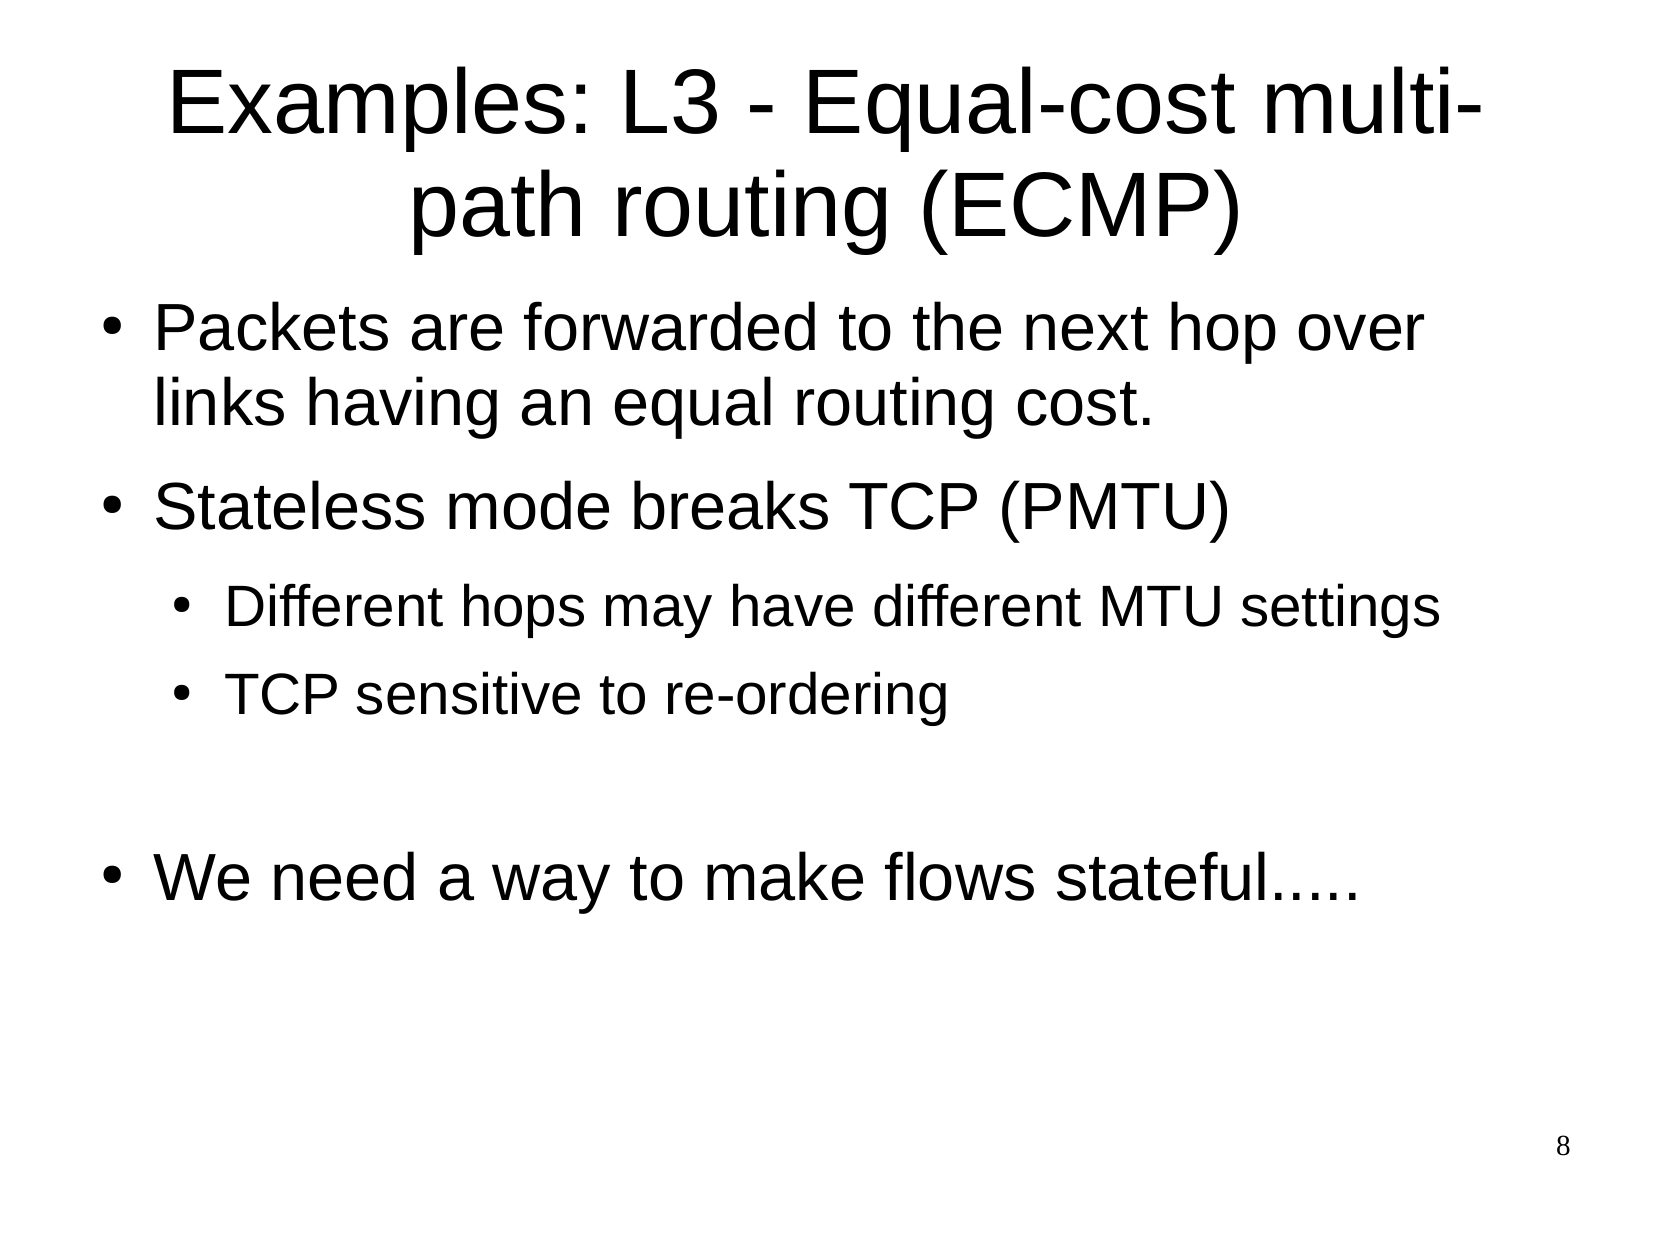

# Examples: L3 - Equal-cost multi-path routing (ECMP)
Packets are forwarded to the next hop over links having an equal routing cost.
Stateless mode breaks TCP (PMTU)
Different hops may have different MTU settings
TCP sensitive to re-ordering
We need a way to make flows stateful.....
8